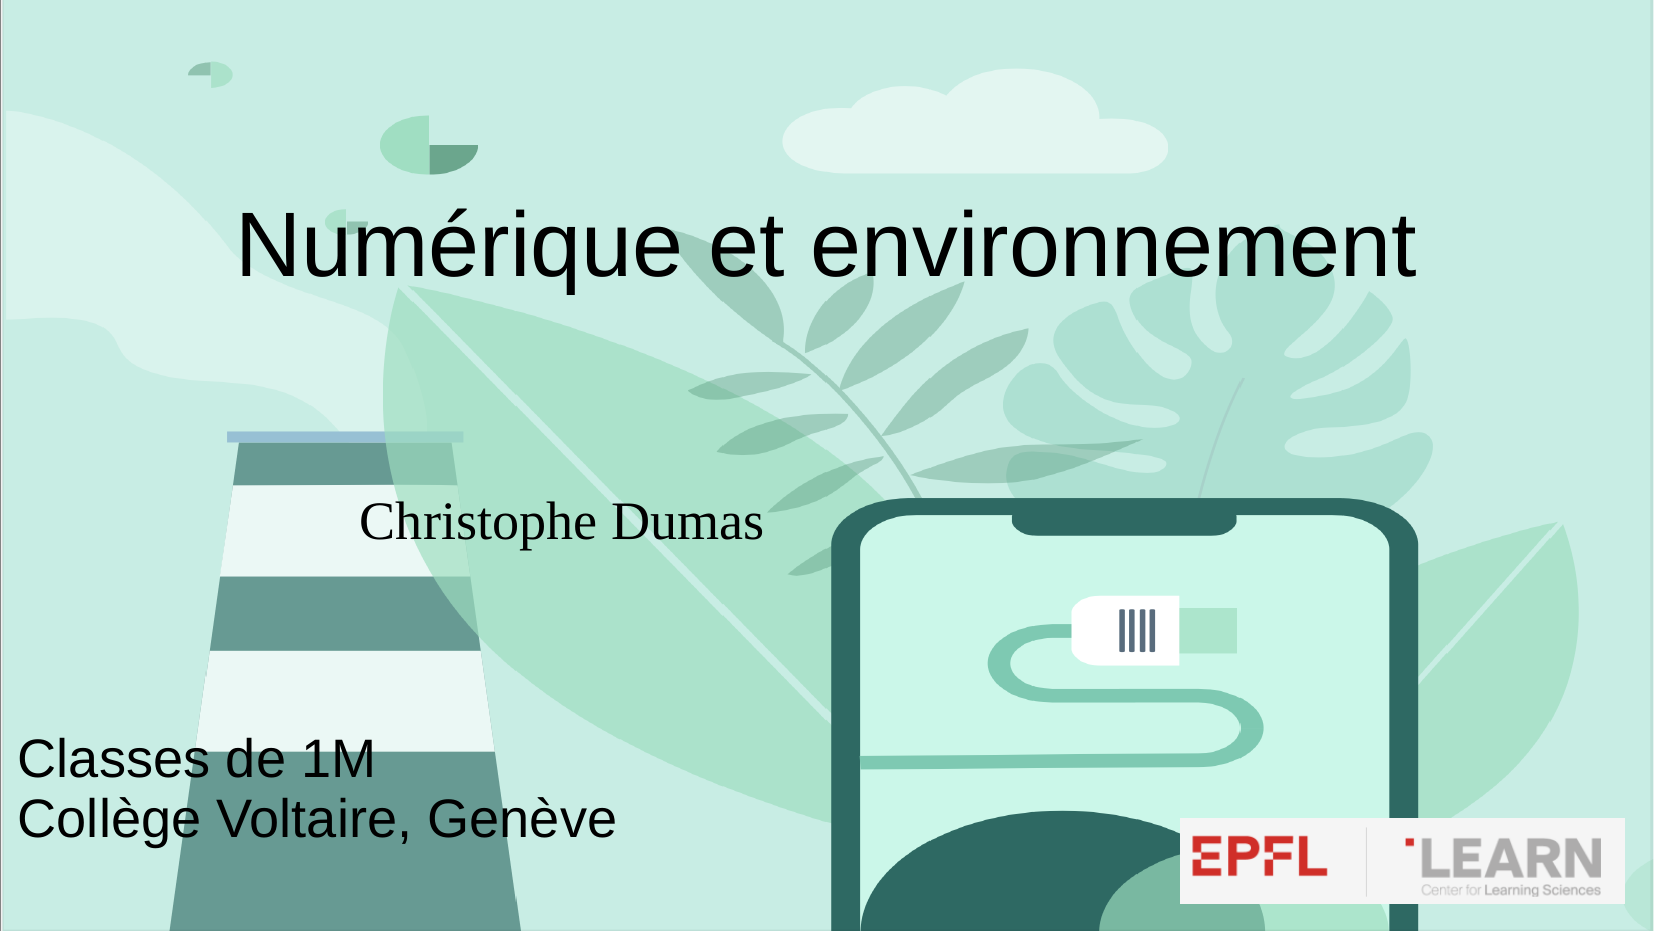

# Numérique et environnement
Christophe Dumas
Classes de 1M
Collège Voltaire, Genève